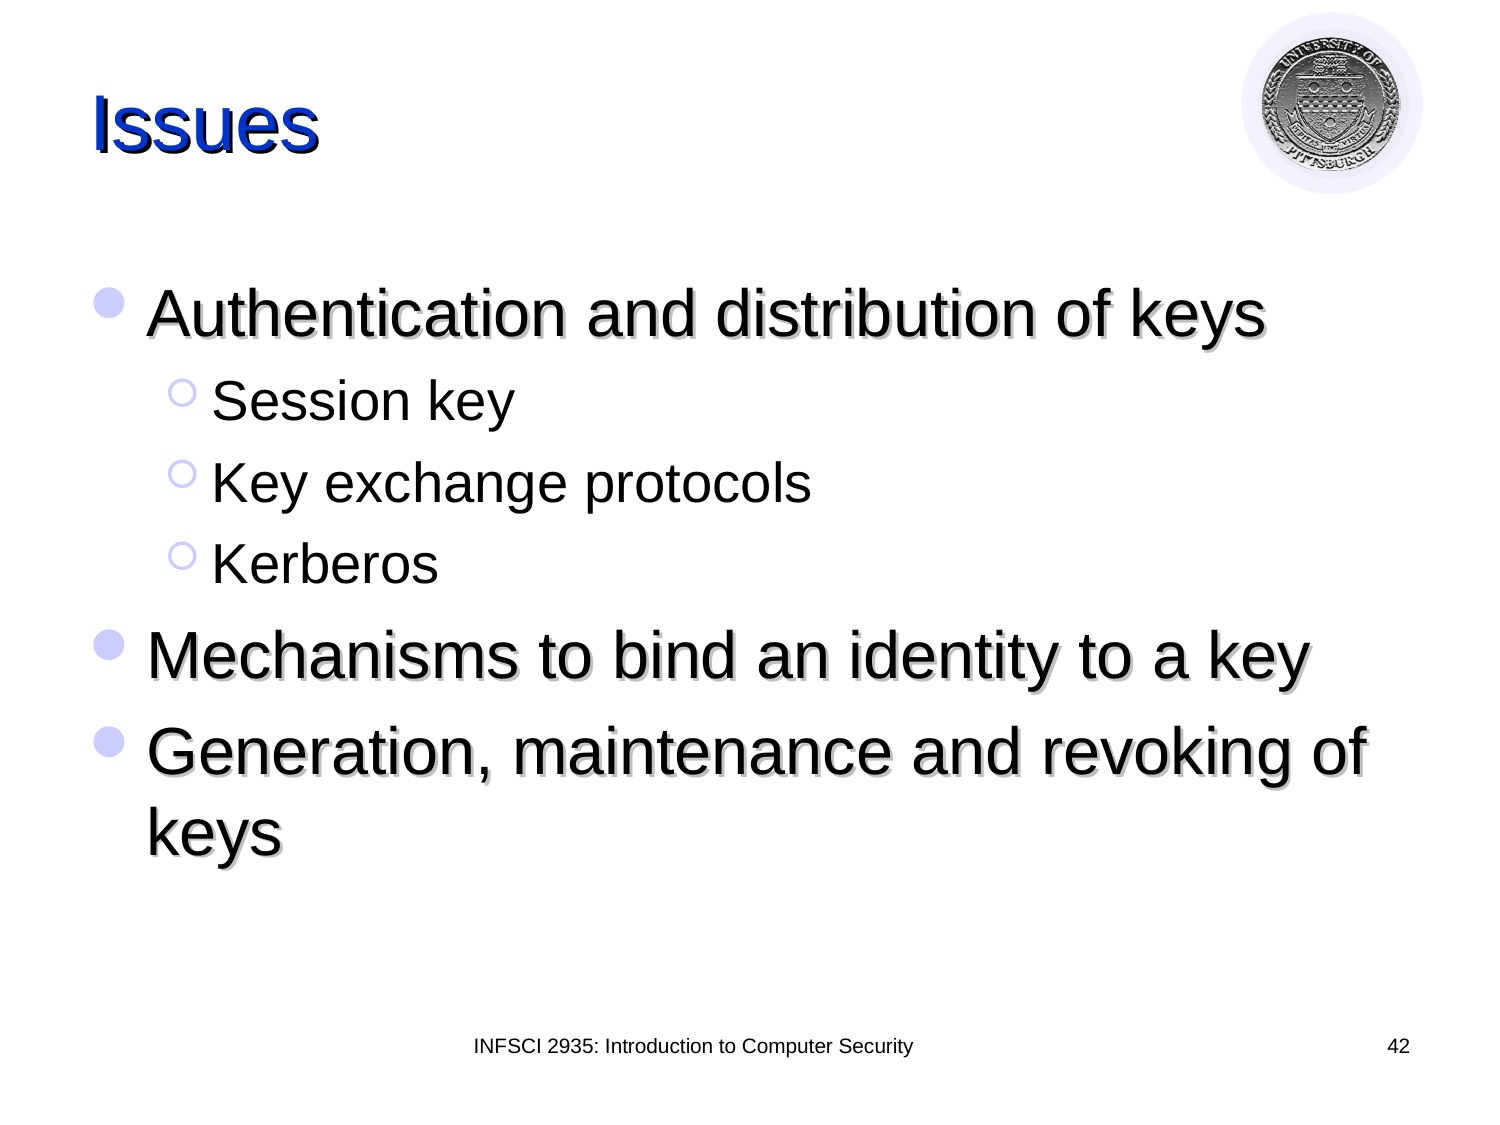

# Issues
Authentication and distribution of keys
Session key
Key exchange protocols
Kerberos
Mechanisms to bind an identity to a key
Generation, maintenance and revoking of keys
42